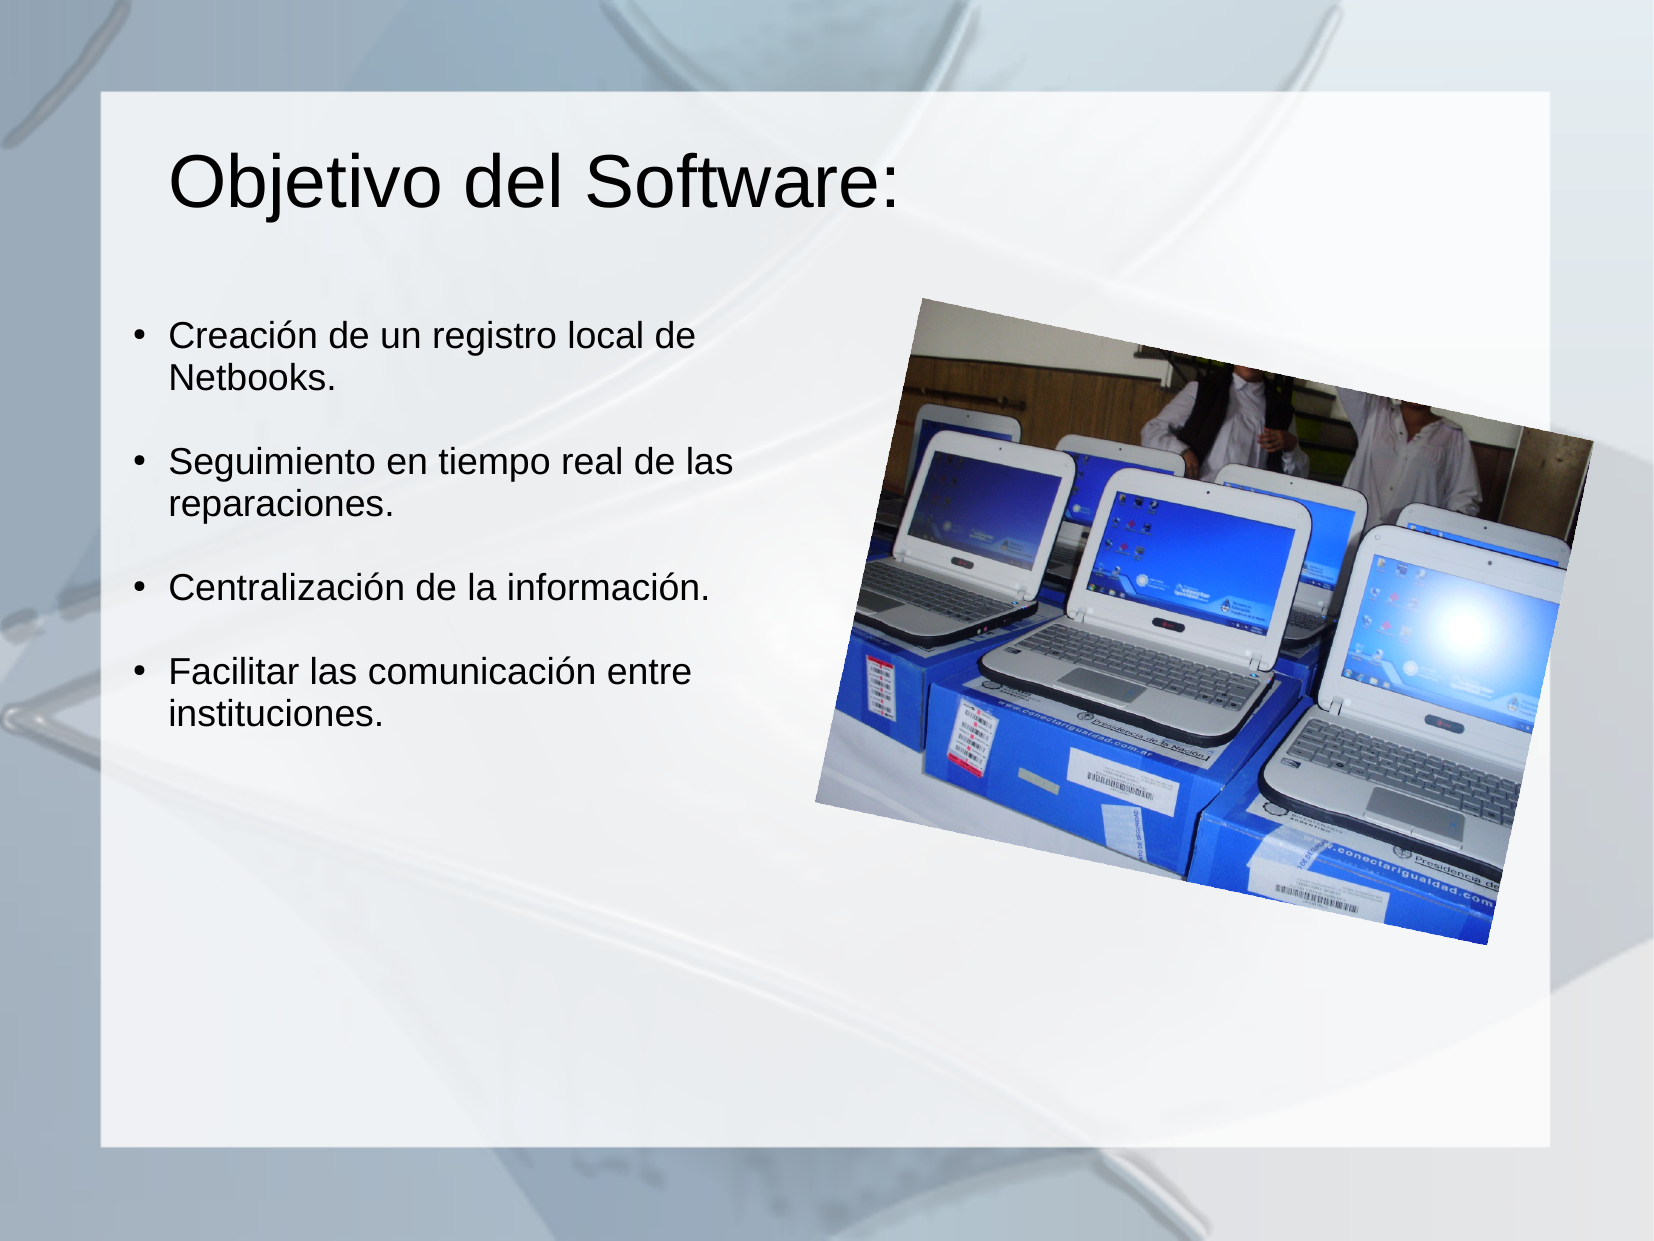

Objetivo del Software:
Creación de un registro local de Netbooks.
Seguimiento en tiempo real de las reparaciones.
Centralización de la información.
Facilitar las comunicación entre instituciones.